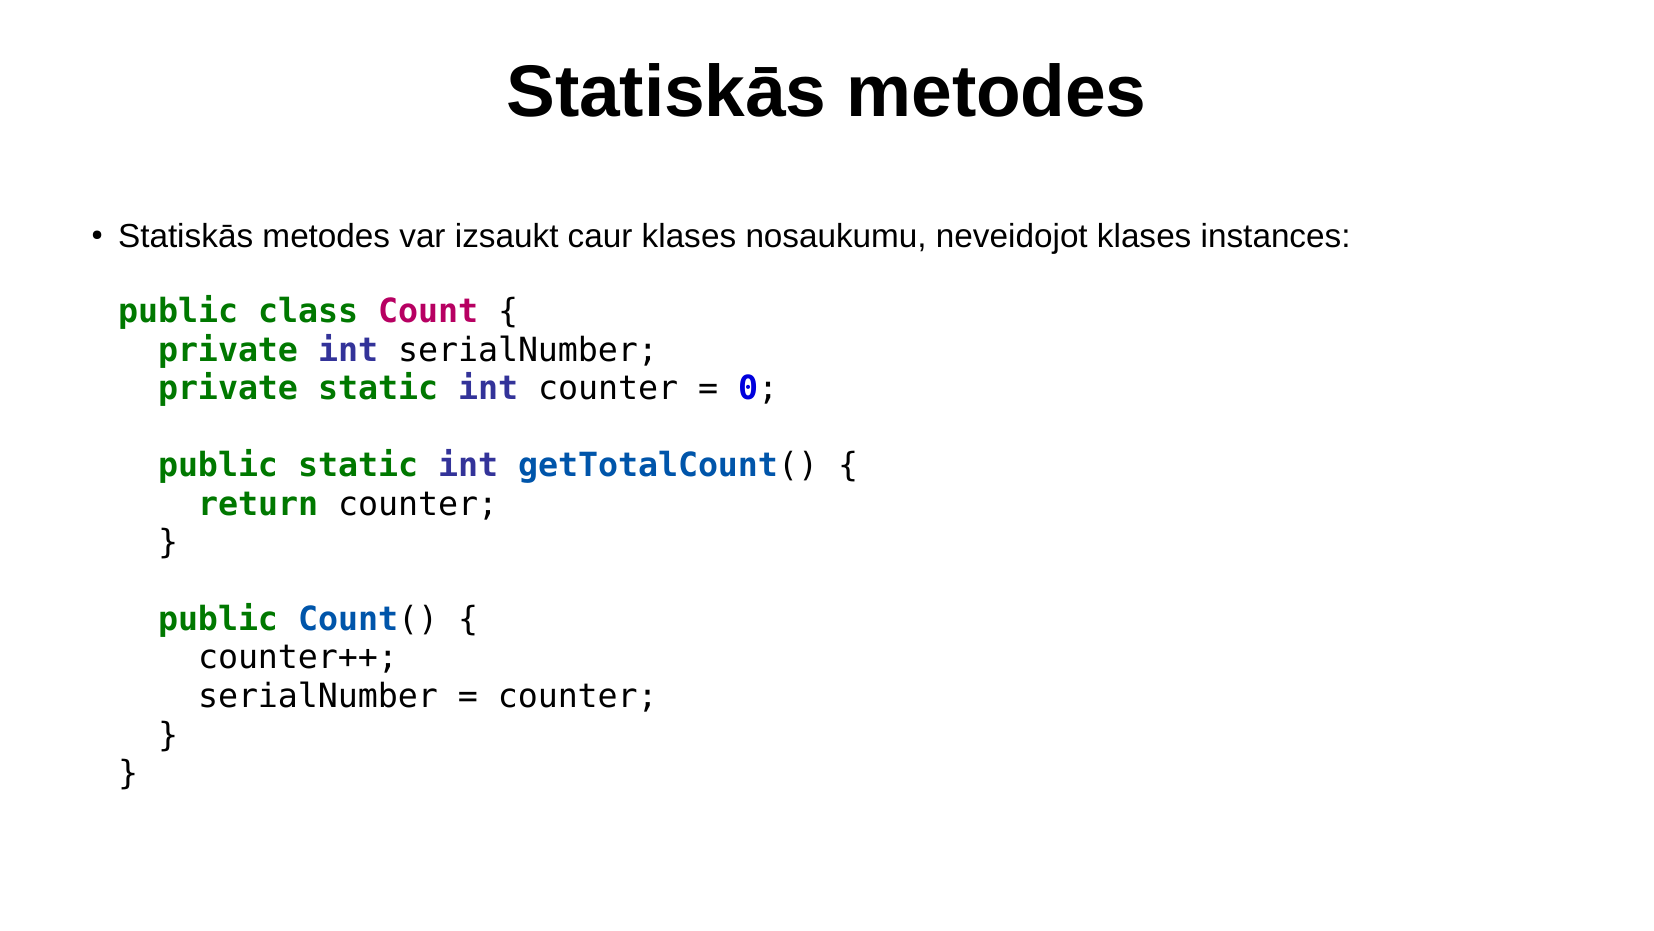

# Statiskās metodes
Statiskās metodes var izsaukt caur klases nosaukumu, neveidojot klases instances:
public class Count {
 private int serialNumber;
 private static int counter = 0;
 public static int getTotalCount() {
 return counter;
 }
 public Count() {
 counter++;
 serialNumber = counter;
 }
}